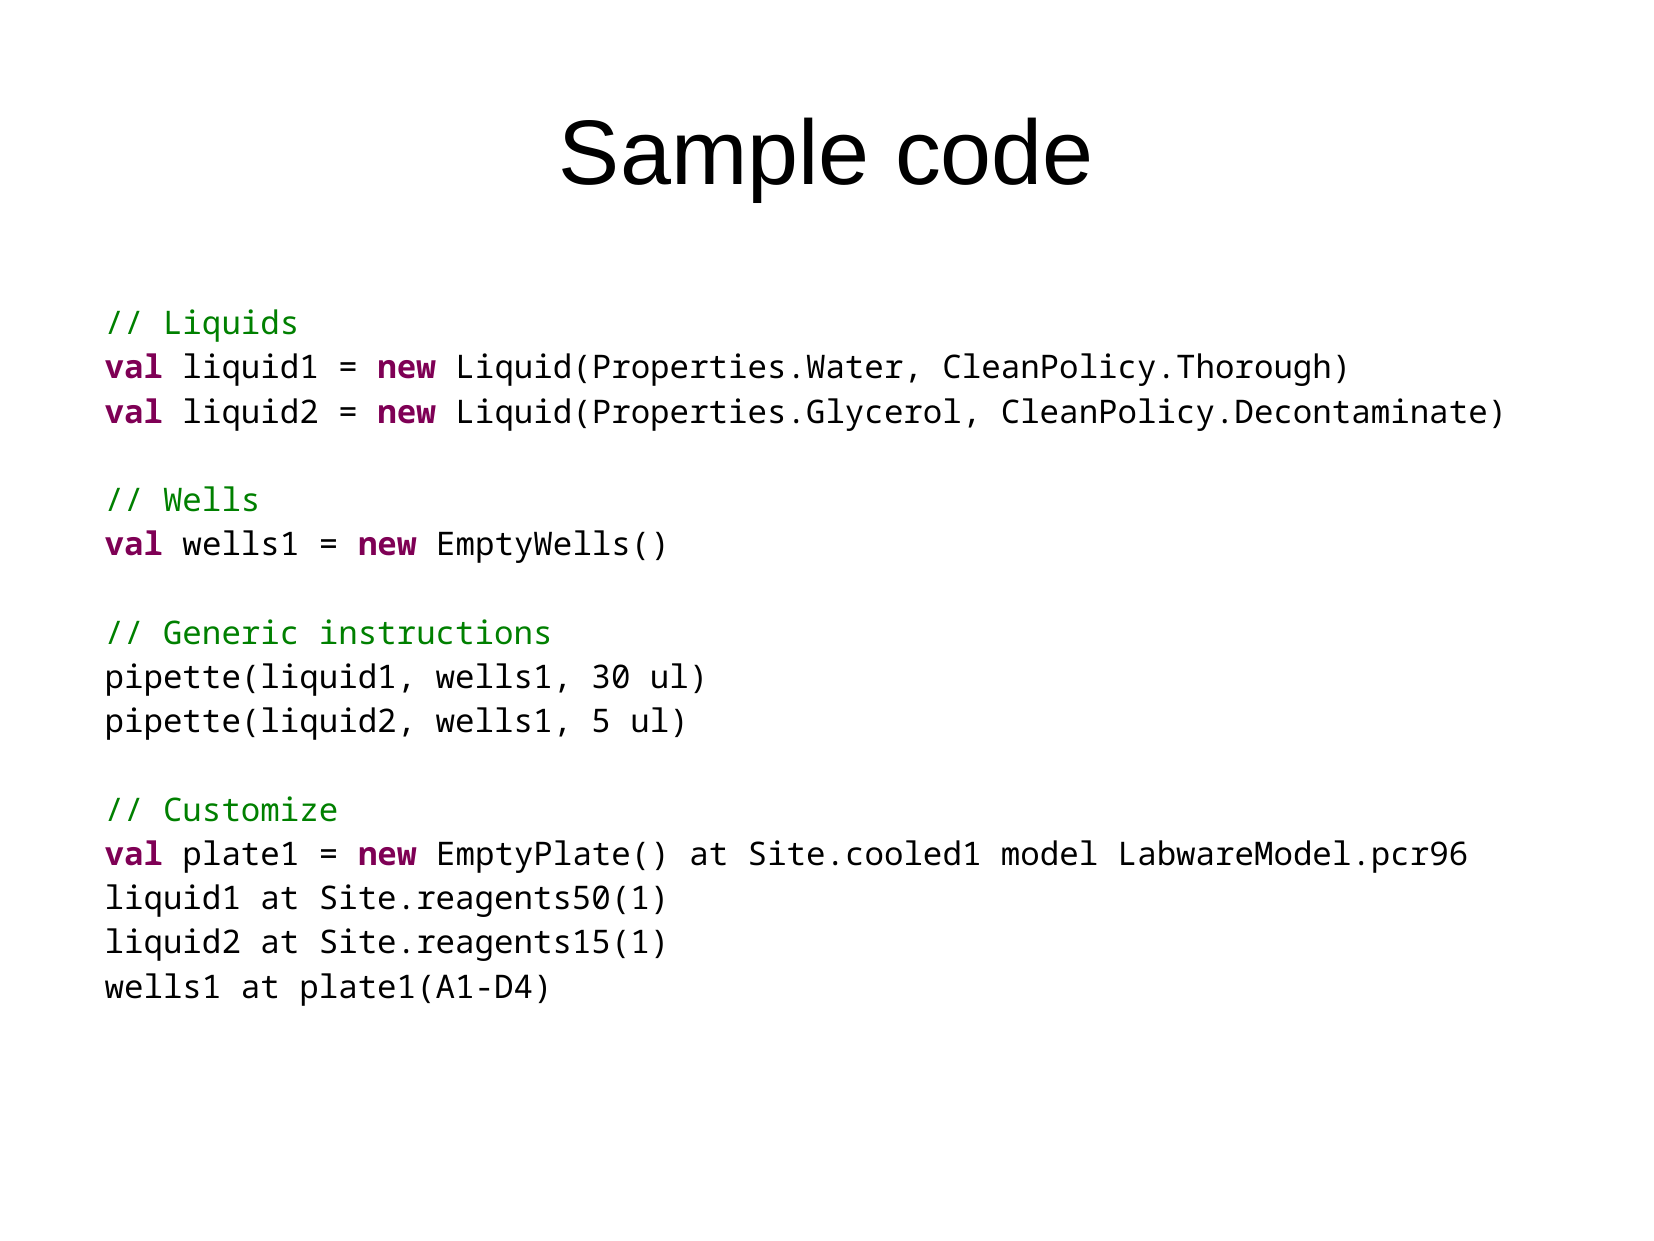

# Sample code
// Liquids
val liquid1 = new Liquid(Properties.Water, CleanPolicy.Thorough)
val liquid2 = new Liquid(Properties.Glycerol, CleanPolicy.Decontaminate)
// Wells
val wells1 = new EmptyWells()
// Generic instructions
pipette(liquid1, wells1, 30 ul)
pipette(liquid2, wells1, 5 ul)
// Customize
val plate1 = new EmptyPlate() at Site.cooled1 model LabwareModel.pcr96
liquid1 at Site.reagents50(1)
liquid2 at Site.reagents15(1)
wells1 at plate1(A1-D4)